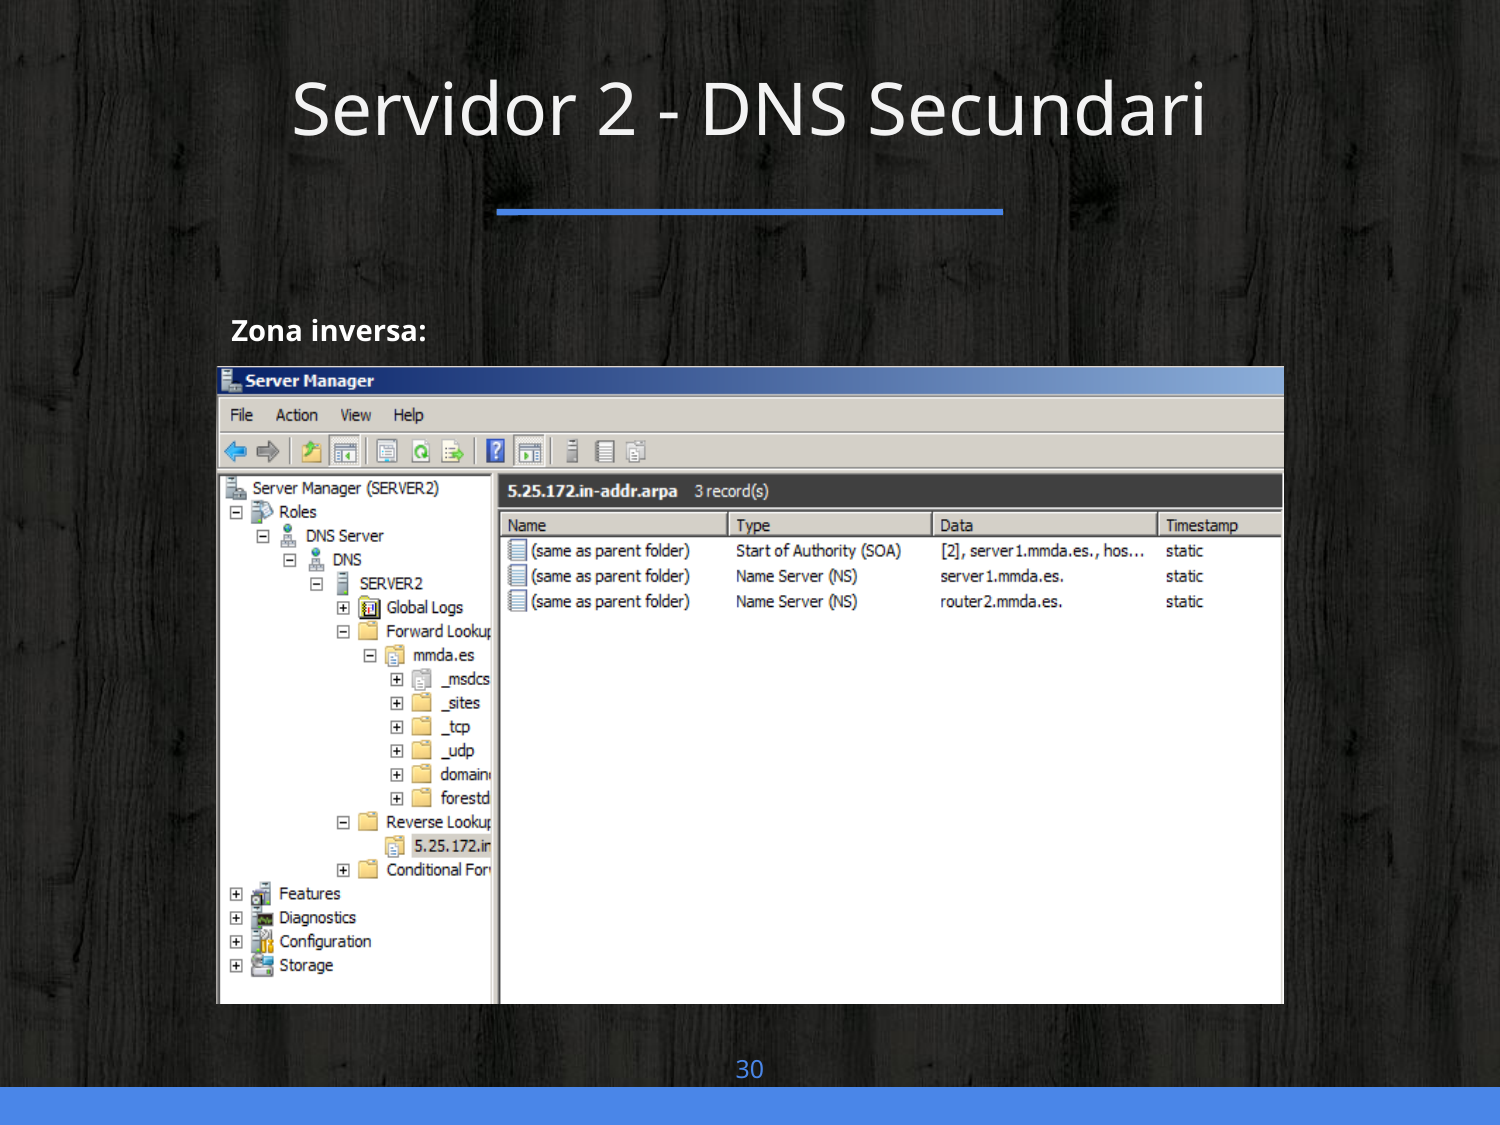

# Servidor 2 - DNS Secundari
Zona inversa:
30